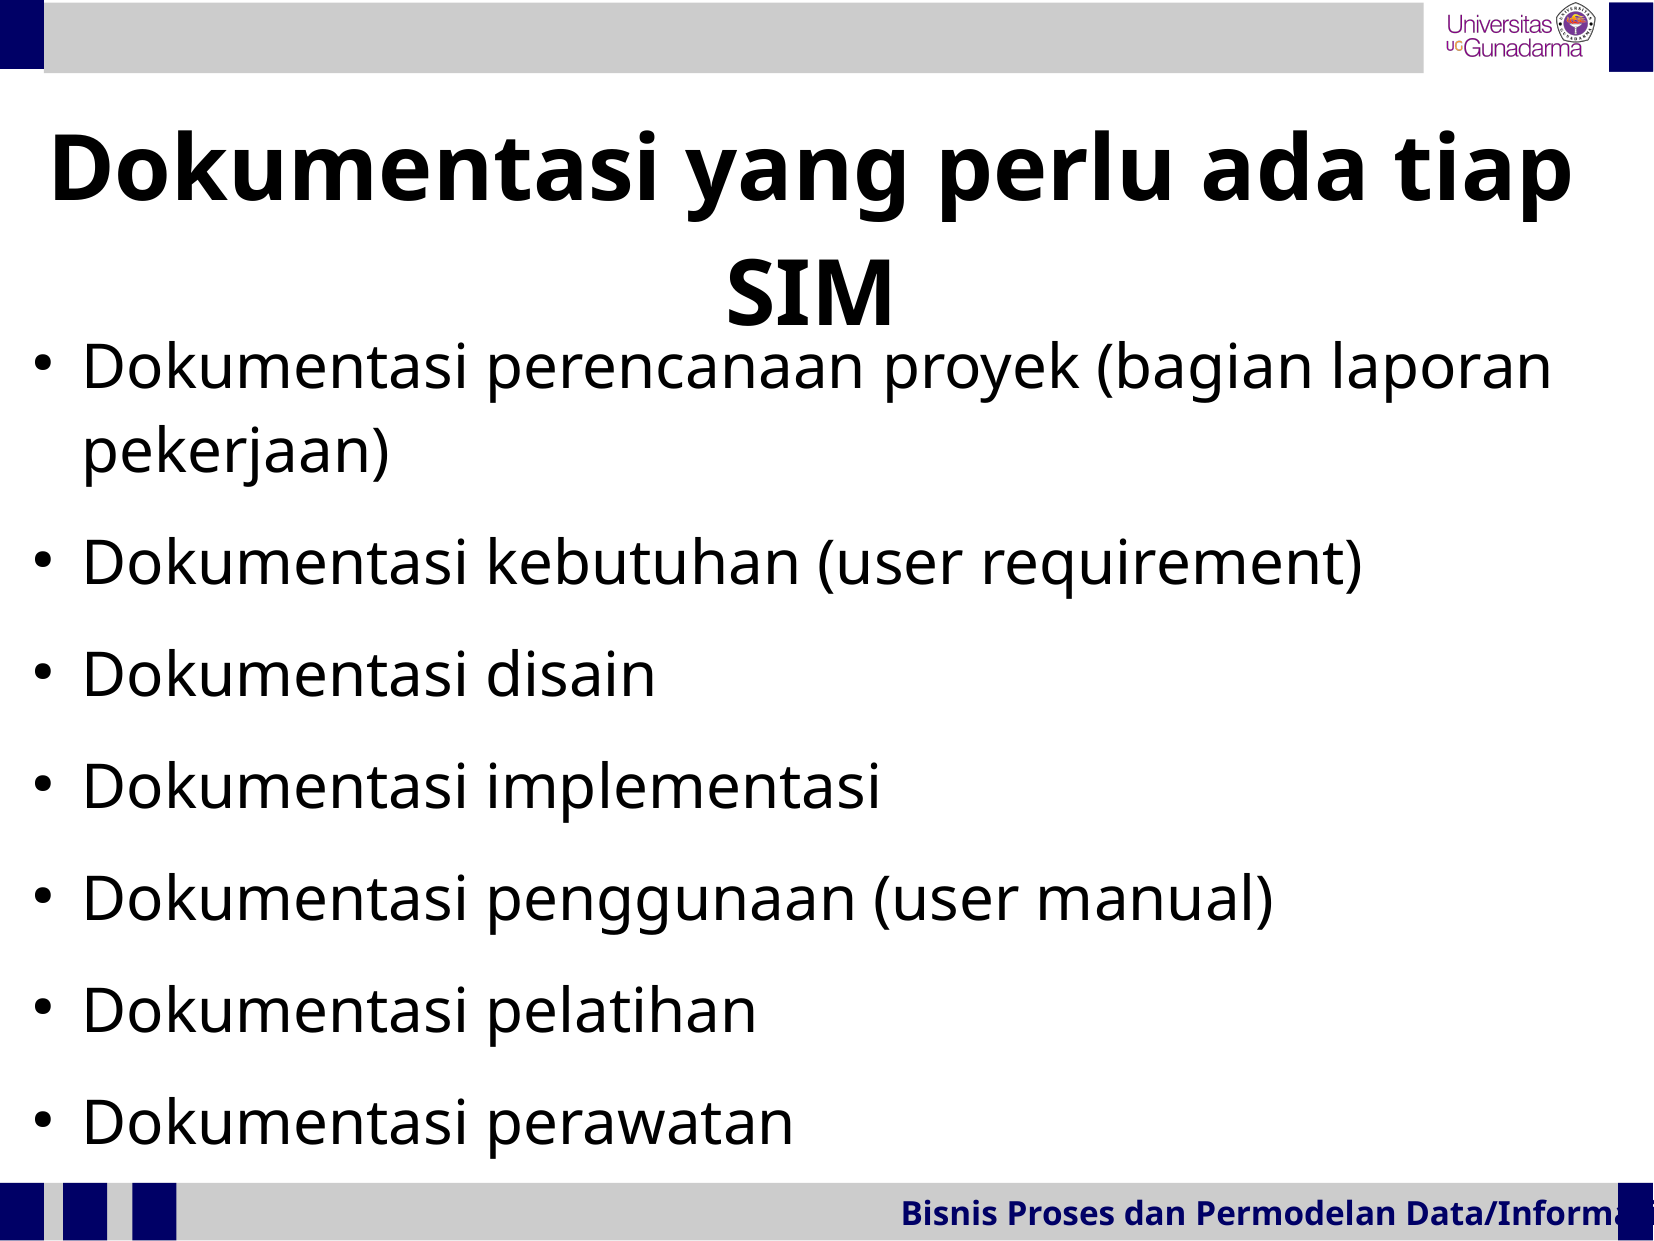

# Dokumentasi yang perlu ada tiap SIM
Dokumentasi perencanaan proyek (bagian laporan pekerjaan)
Dokumentasi kebutuhan (user requirement)
Dokumentasi disain
Dokumentasi implementasi
Dokumentasi penggunaan (user manual)
Dokumentasi pelatihan
Dokumentasi perawatan